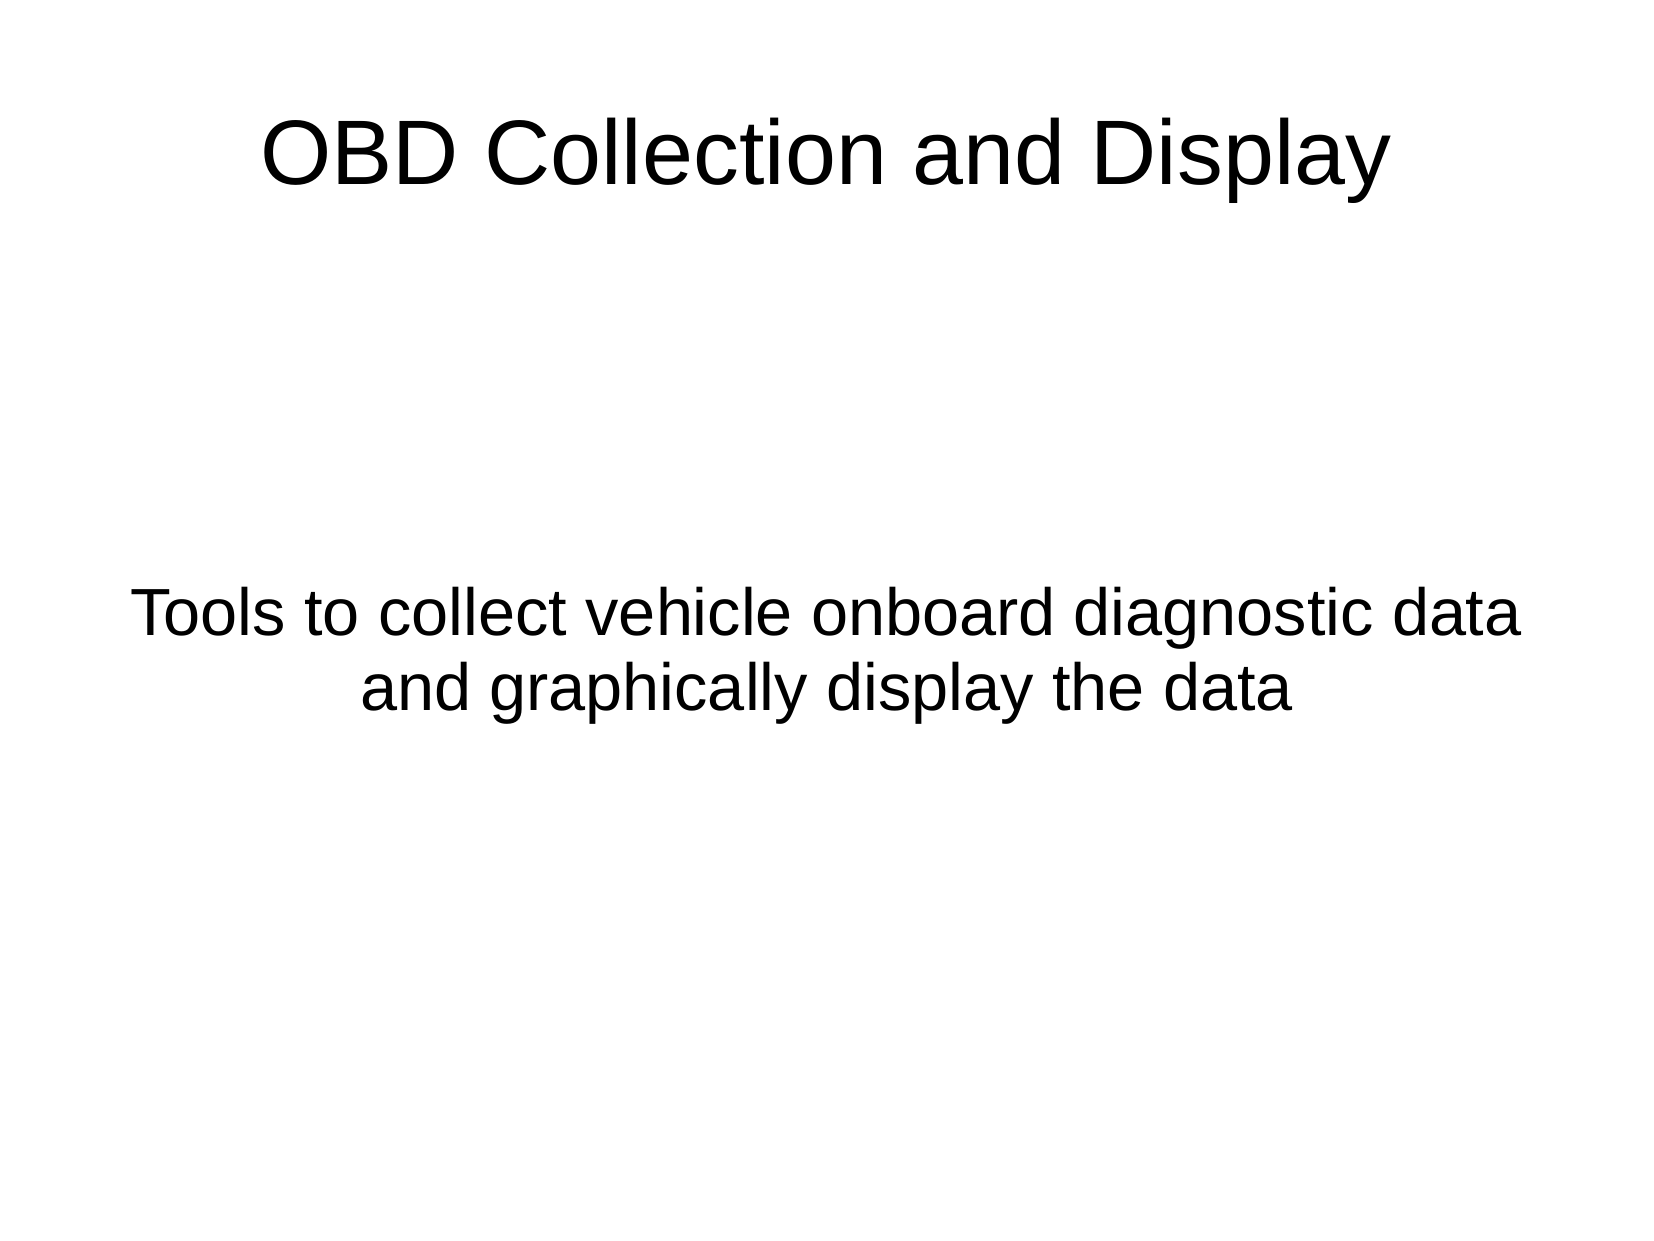

# OBD Collection and Display
Tools to collect vehicle onboard diagnostic data and graphically display the data